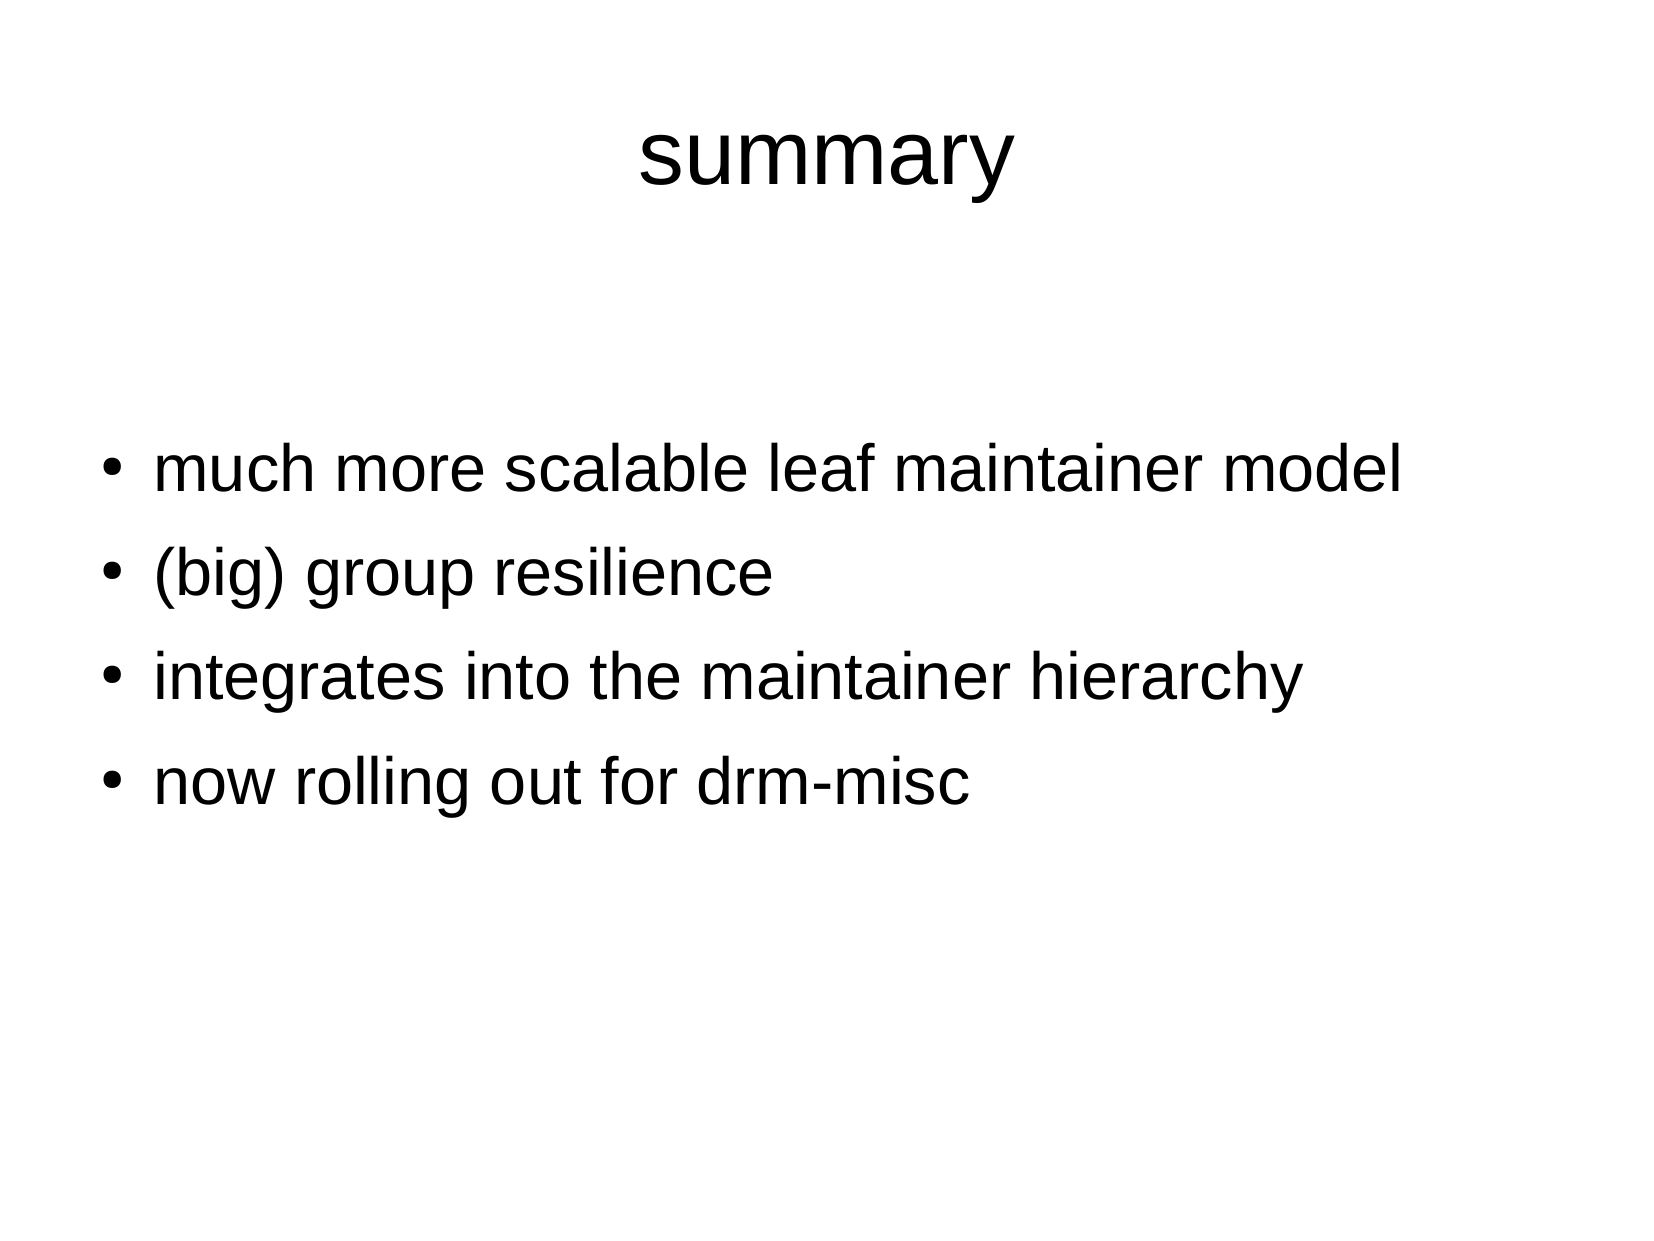

# summary
much more scalable leaf maintainer model
(big) group resilience
integrates into the maintainer hierarchy
now rolling out for drm-misc